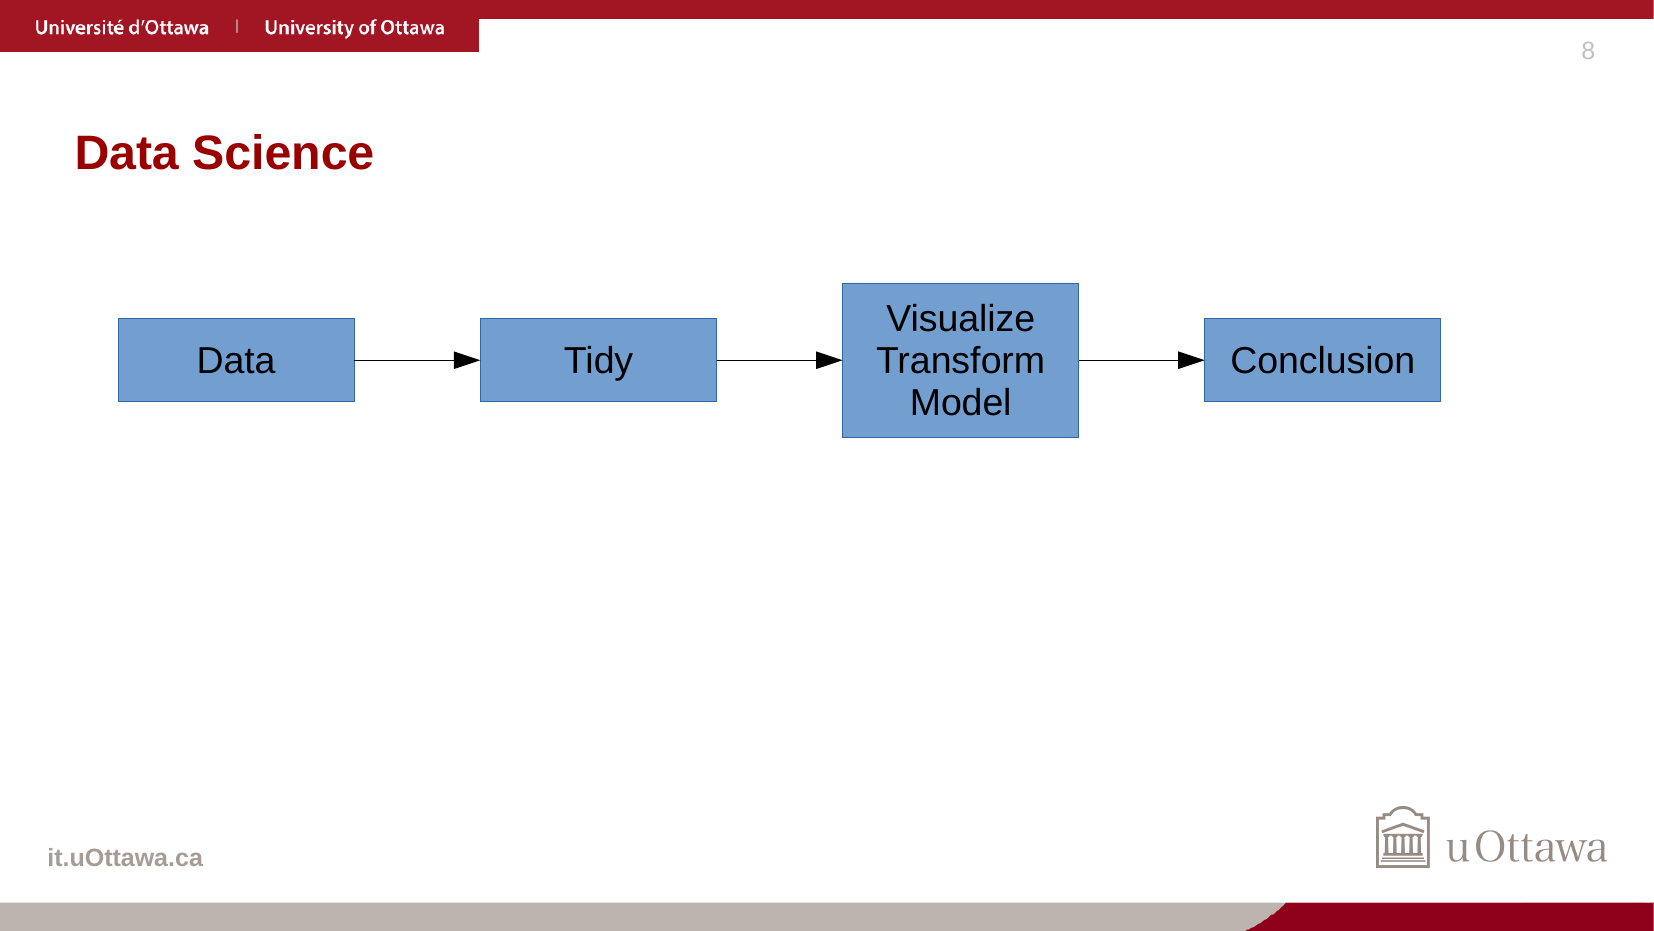

# Data Science
Visualize
Transform
Model
Data
Tidy
Conclusion